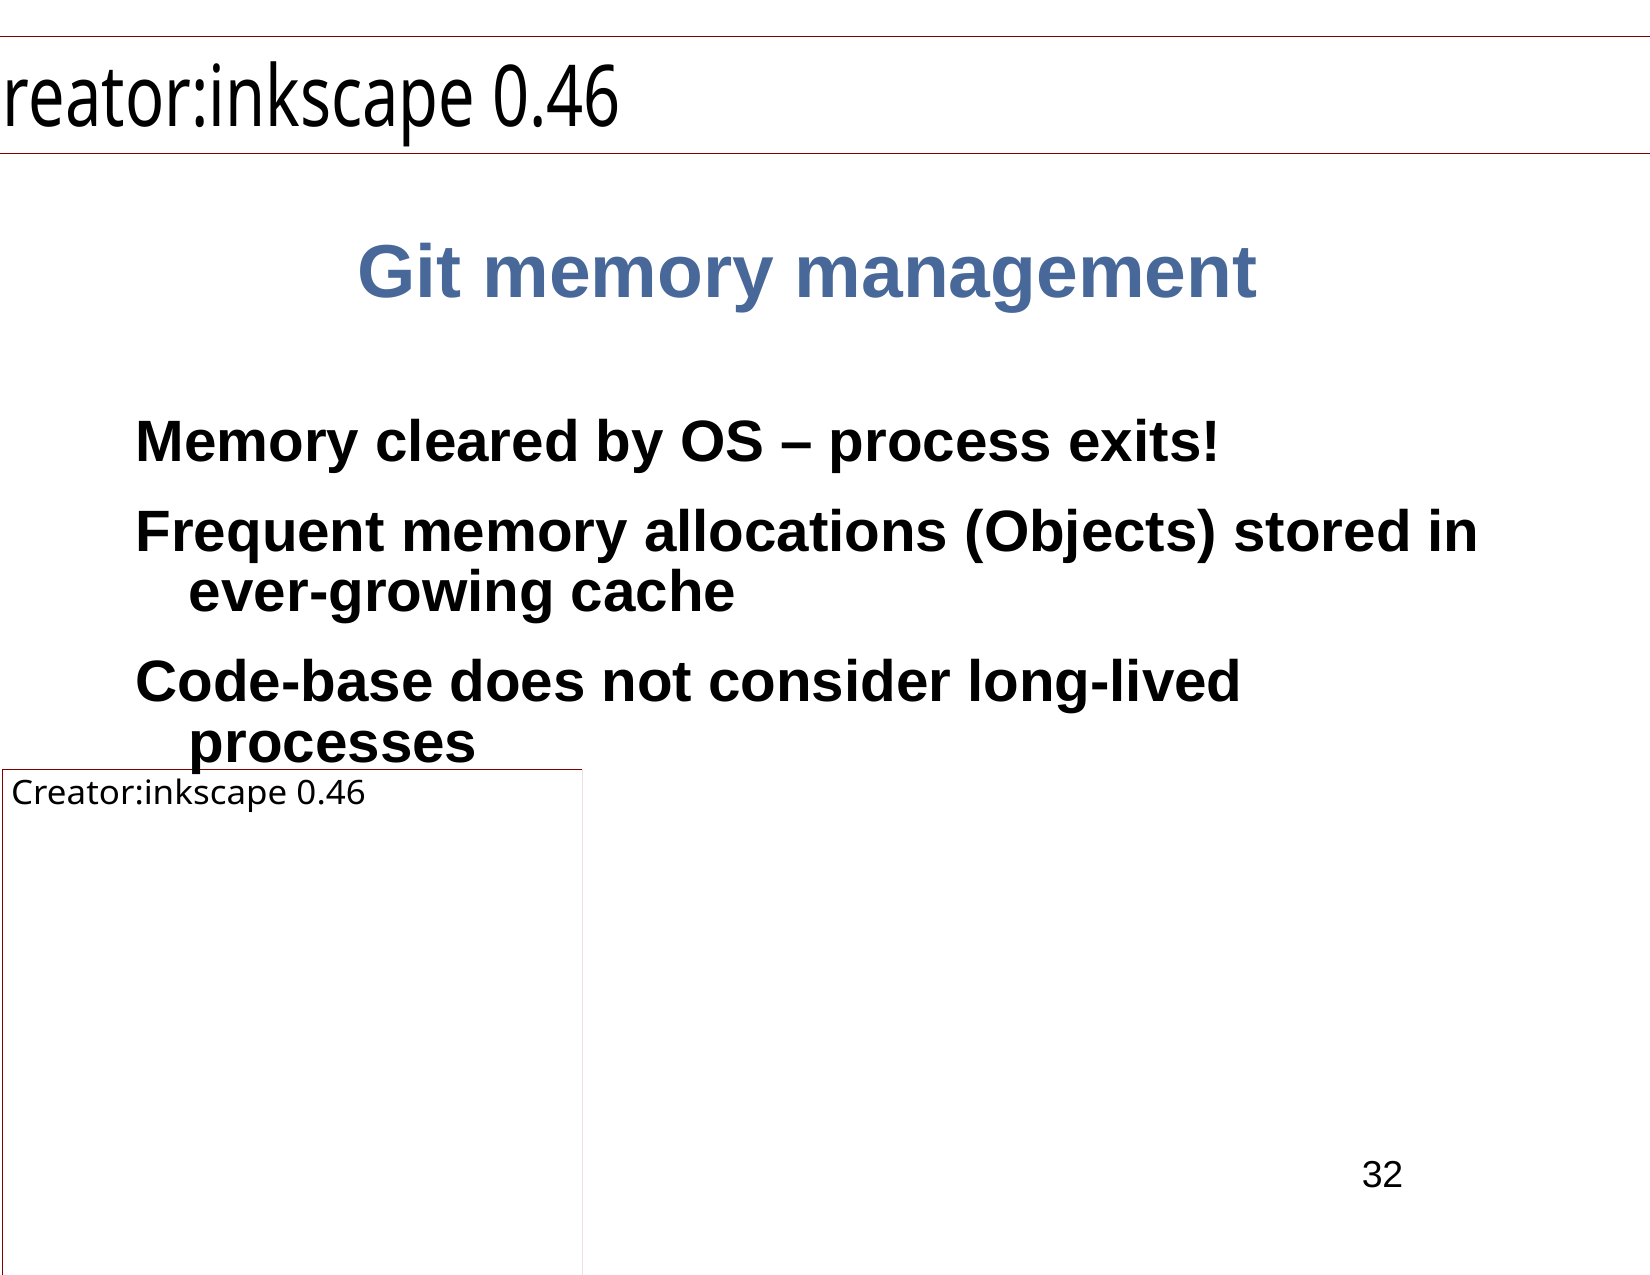

# Git memory management
Memory cleared by OS – process exits!
Frequent memory allocations (Objects) stored in ever-growing cache
Code-base does not consider long-lived processes